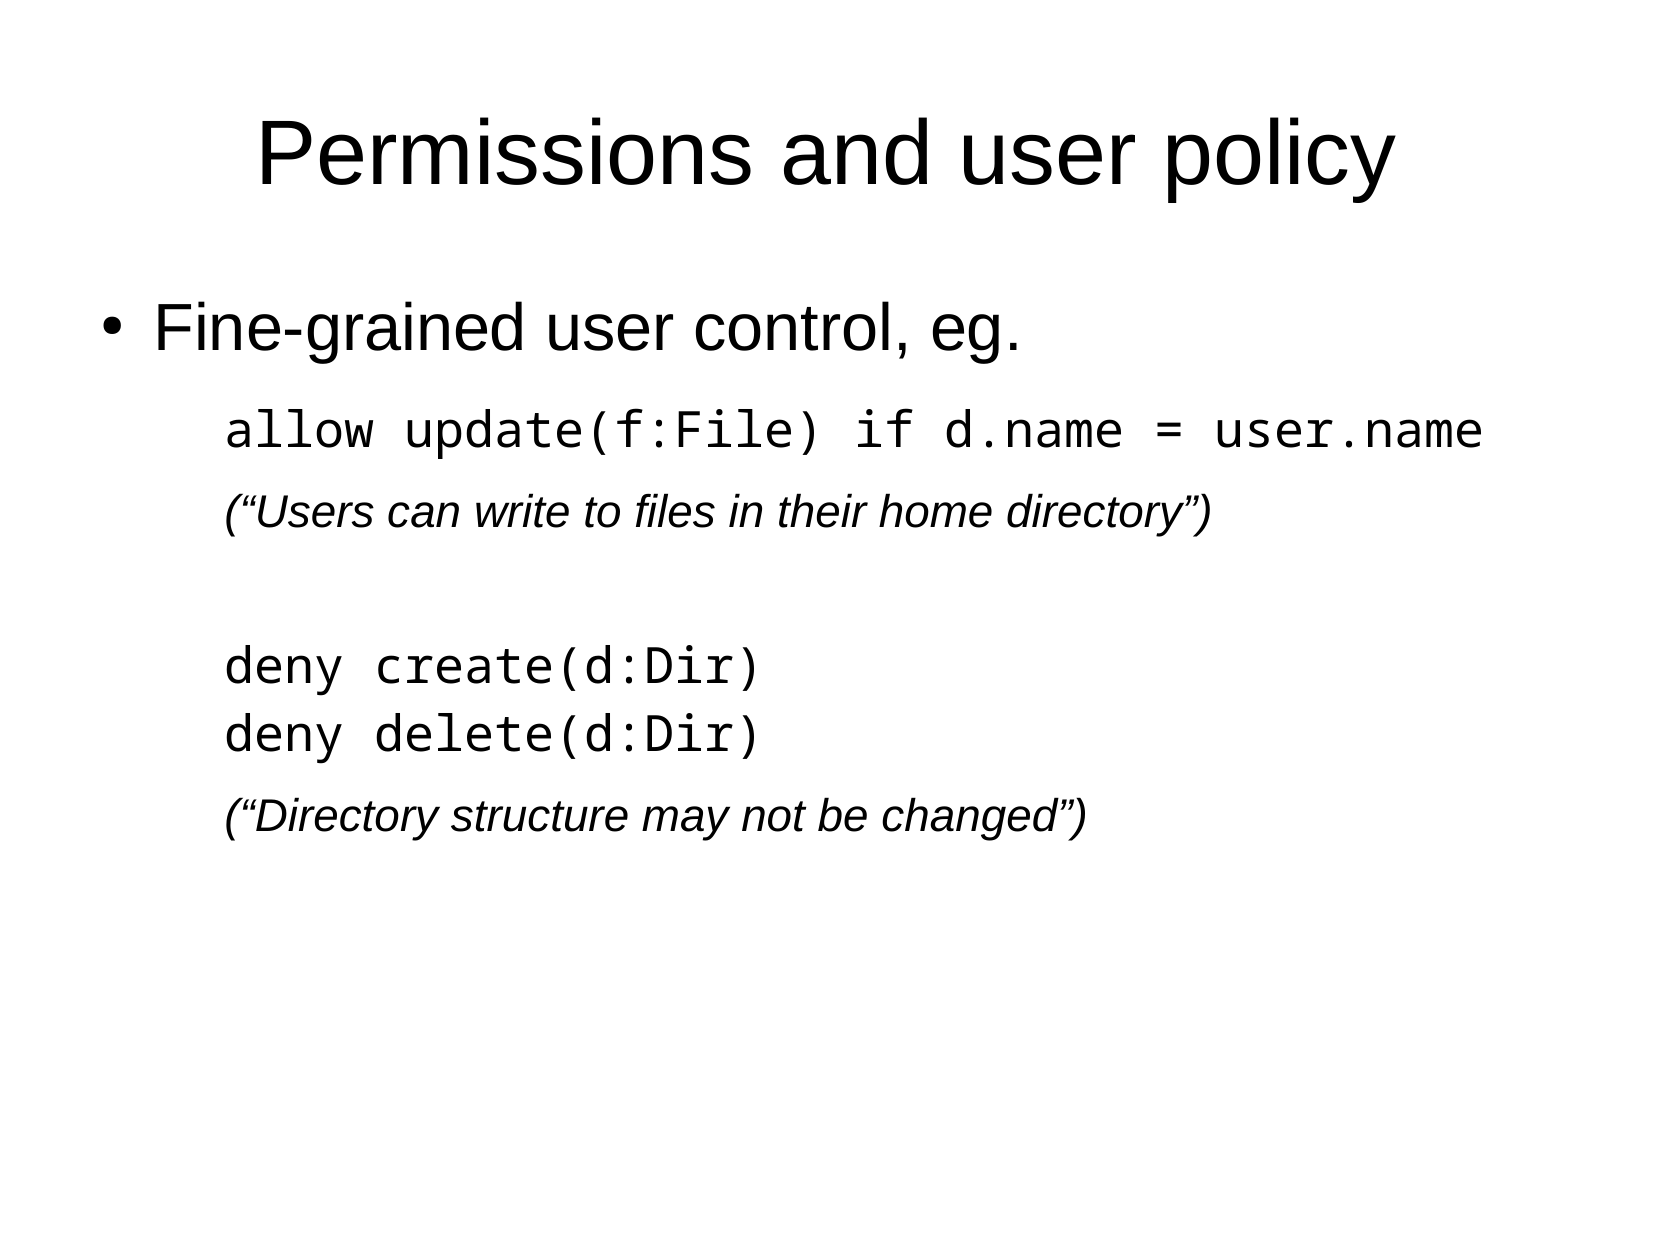

# Permissions and user policy
Fine-grained user control, eg.
allow update(f:File) if d.name = user.name
(“Users can write to files in their home directory”)
deny create(d:Dir)
deny delete(d:Dir)
(“Directory structure may not be changed”)